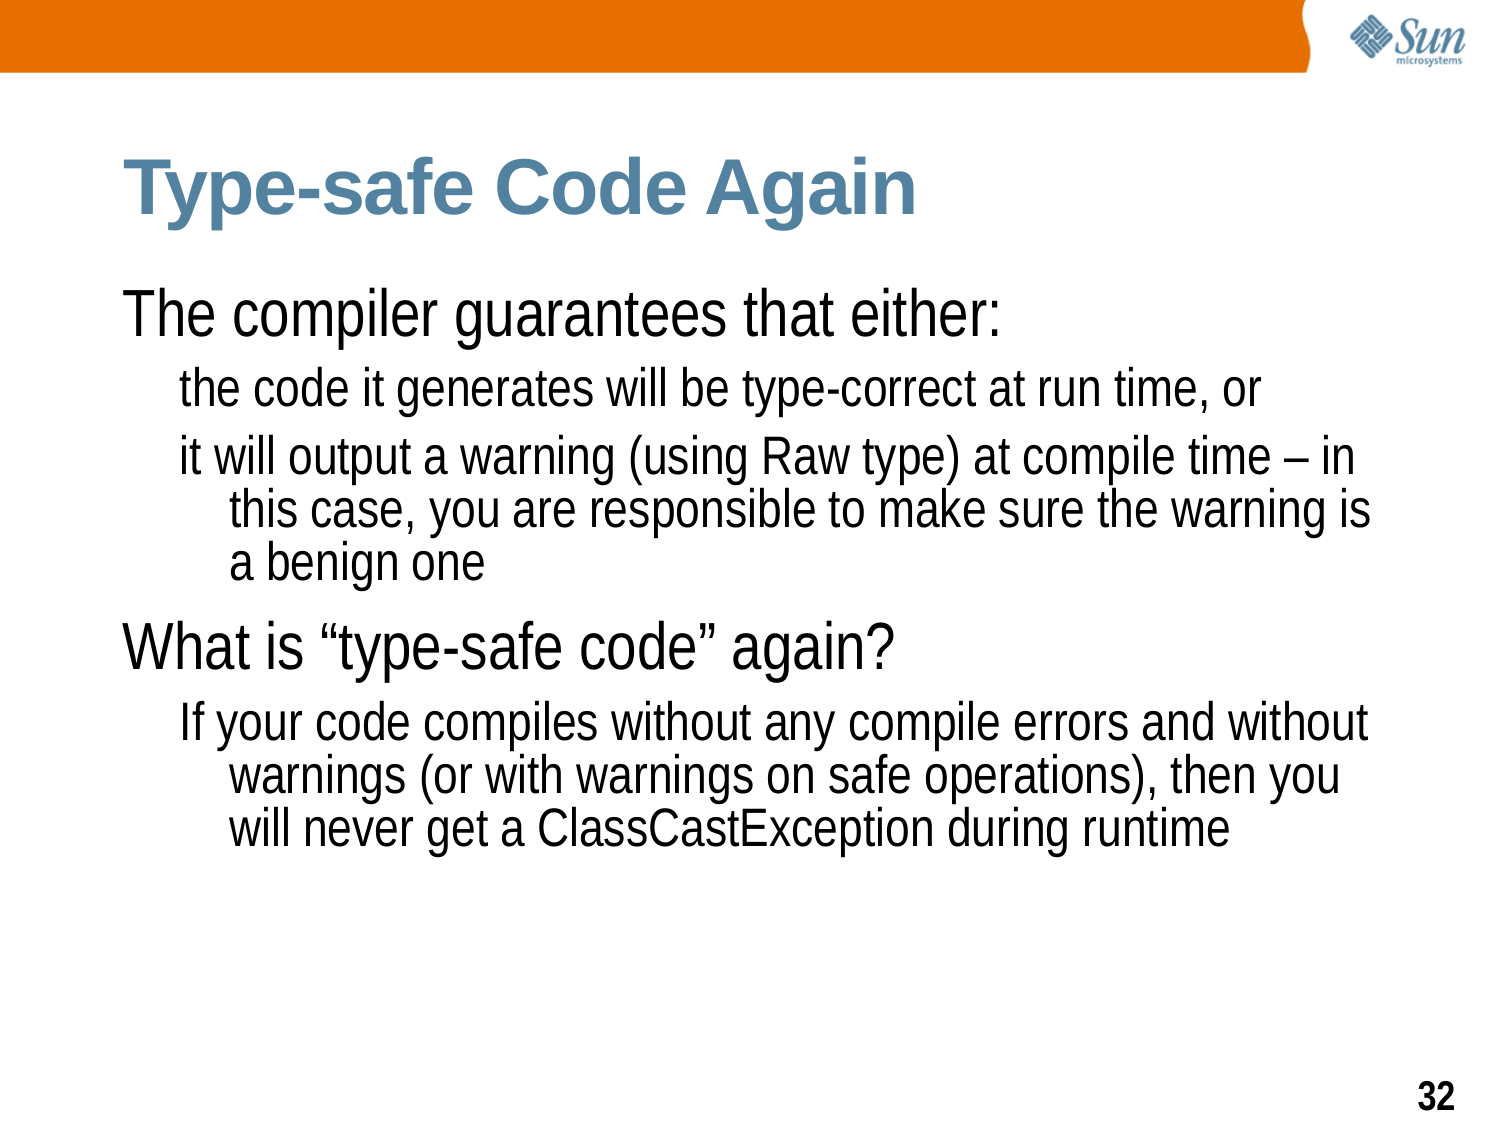

# Type-safe Code Again
The compiler guarantees that either:
the code it generates will be type-correct at run time, or
it will output a warning (using Raw type) at compile time – in this case, you are responsible to make sure the warning is a benign one
What is “type-safe code” again?
If your code compiles without any compile errors and without warnings (or with warnings on safe operations), then you will never get a ClassCastException during runtime